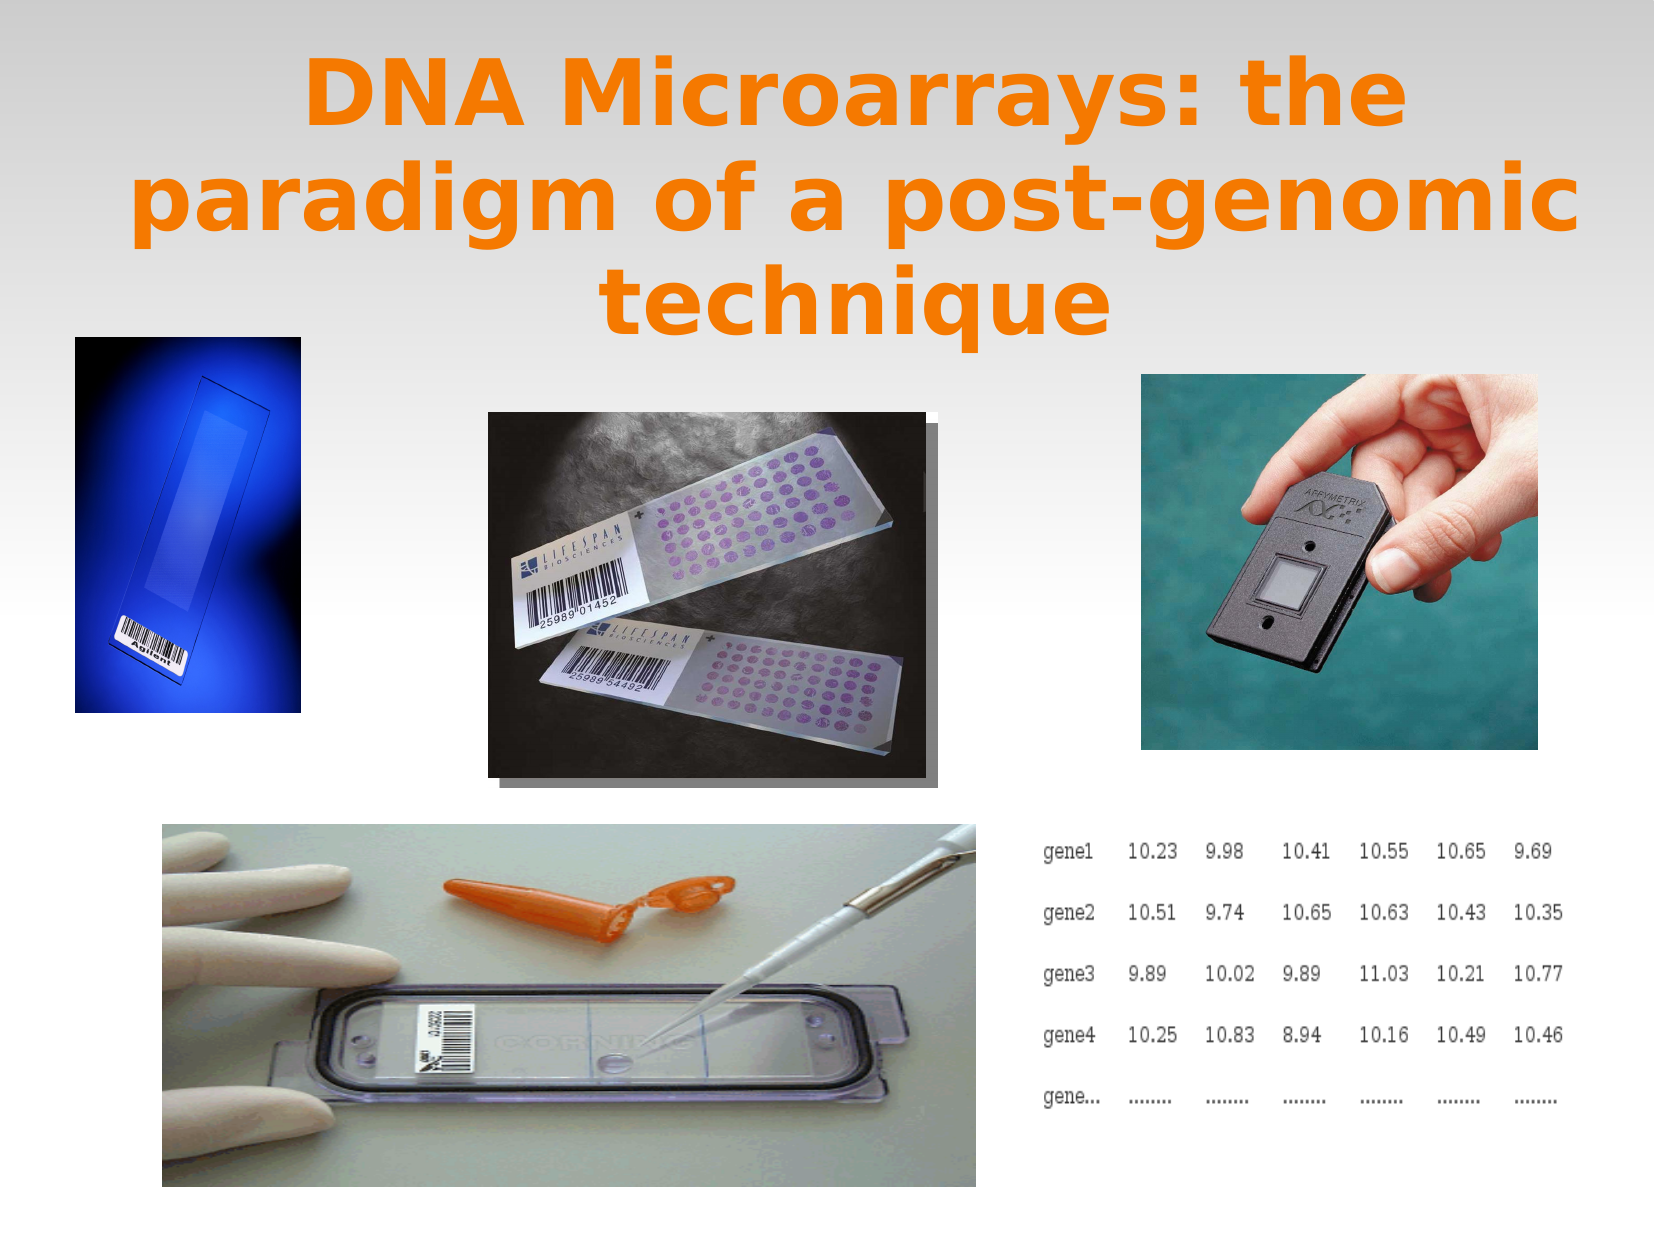

# DNA Microarrays: the paradigm of a post-genomic technique